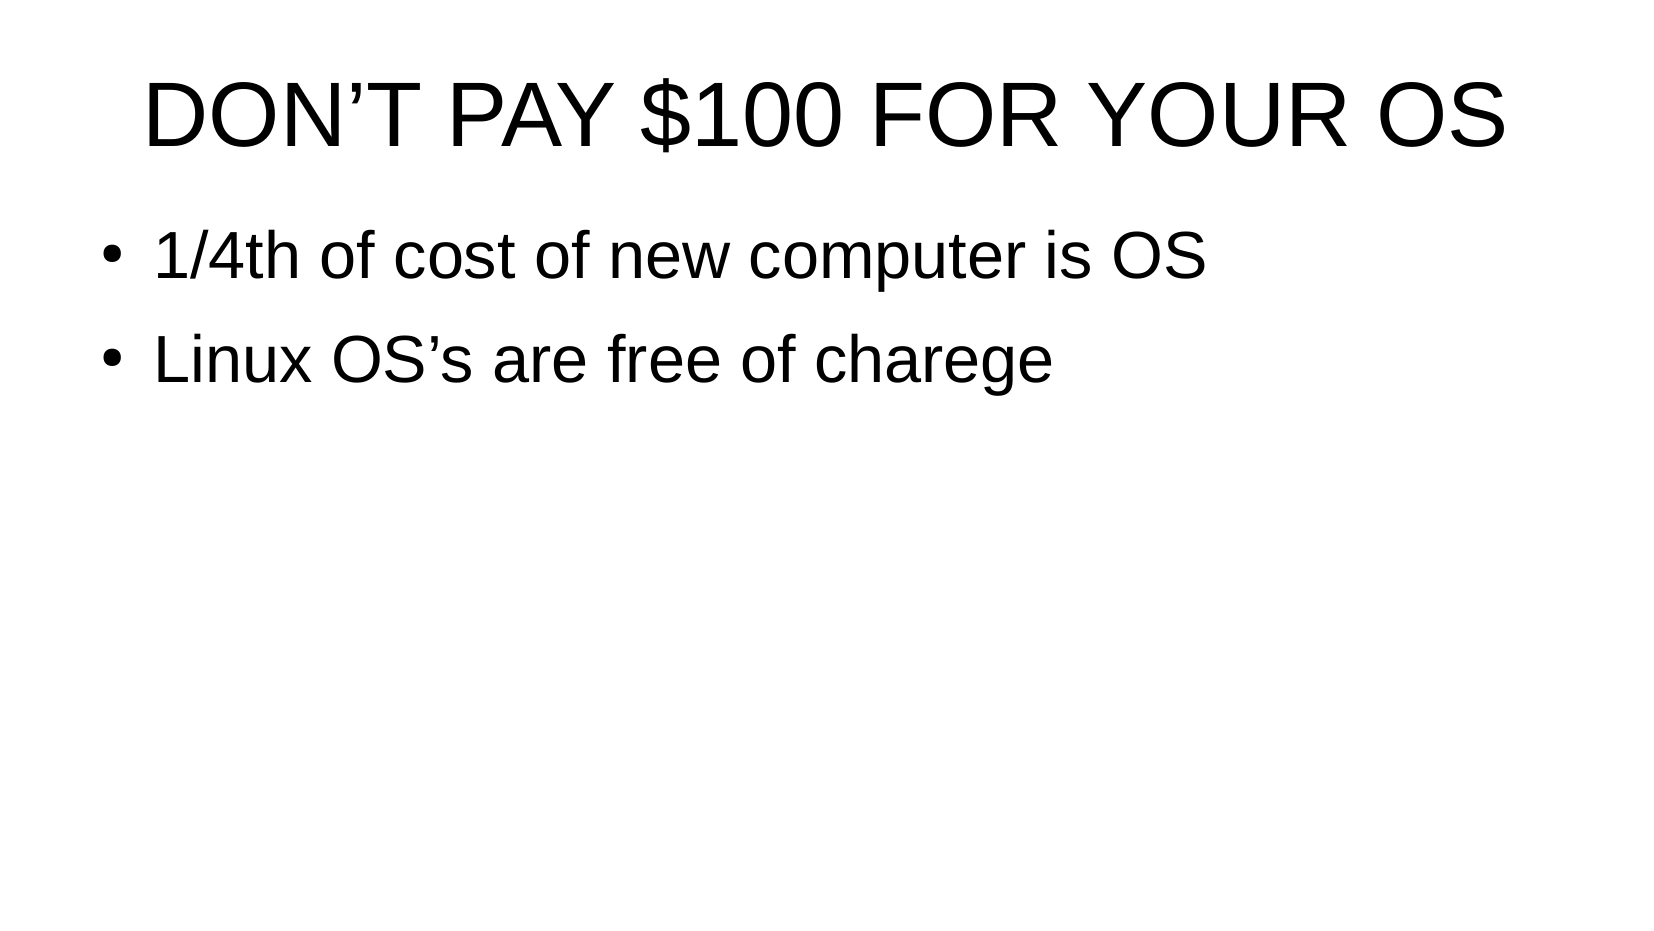

# DON’T PAY $100 FOR YOUR OS
1/4th of cost of new computer is OS
Linux OS’s are free of charege